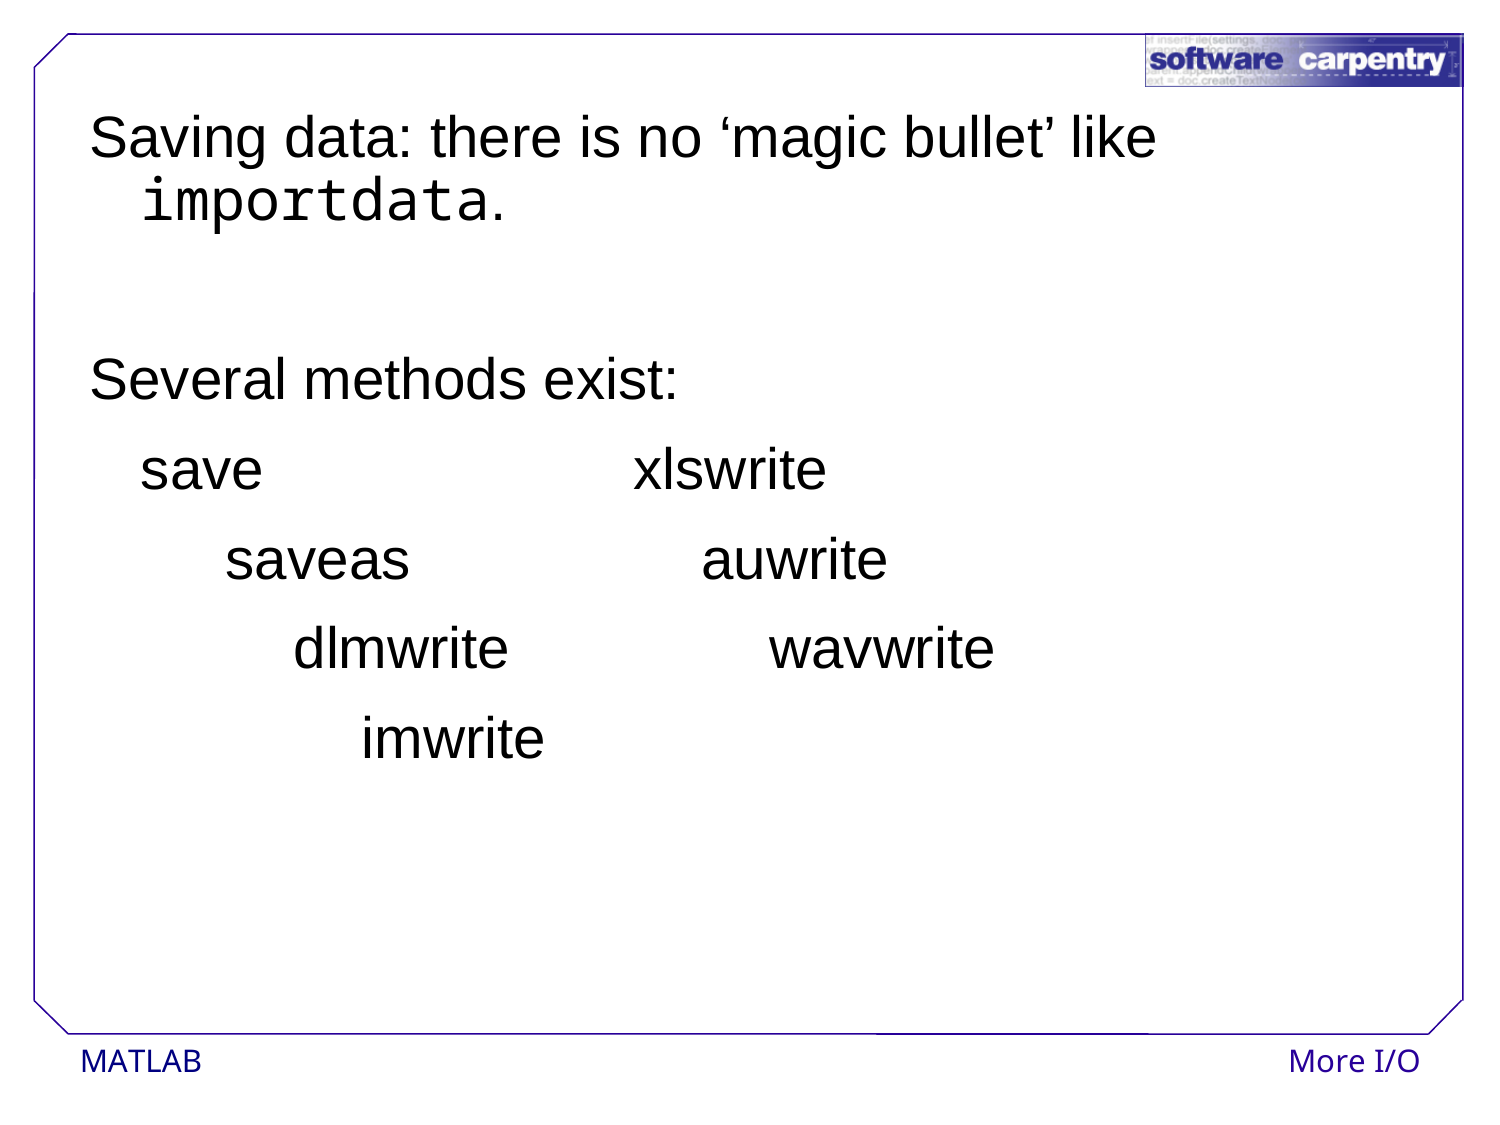

# Saving data: there is no ‘magic bullet’ like importdata.
Several methods exist:
	save						xlswrite
			saveas					auwrite
				dlmwrite				wavwrite
					imwrite